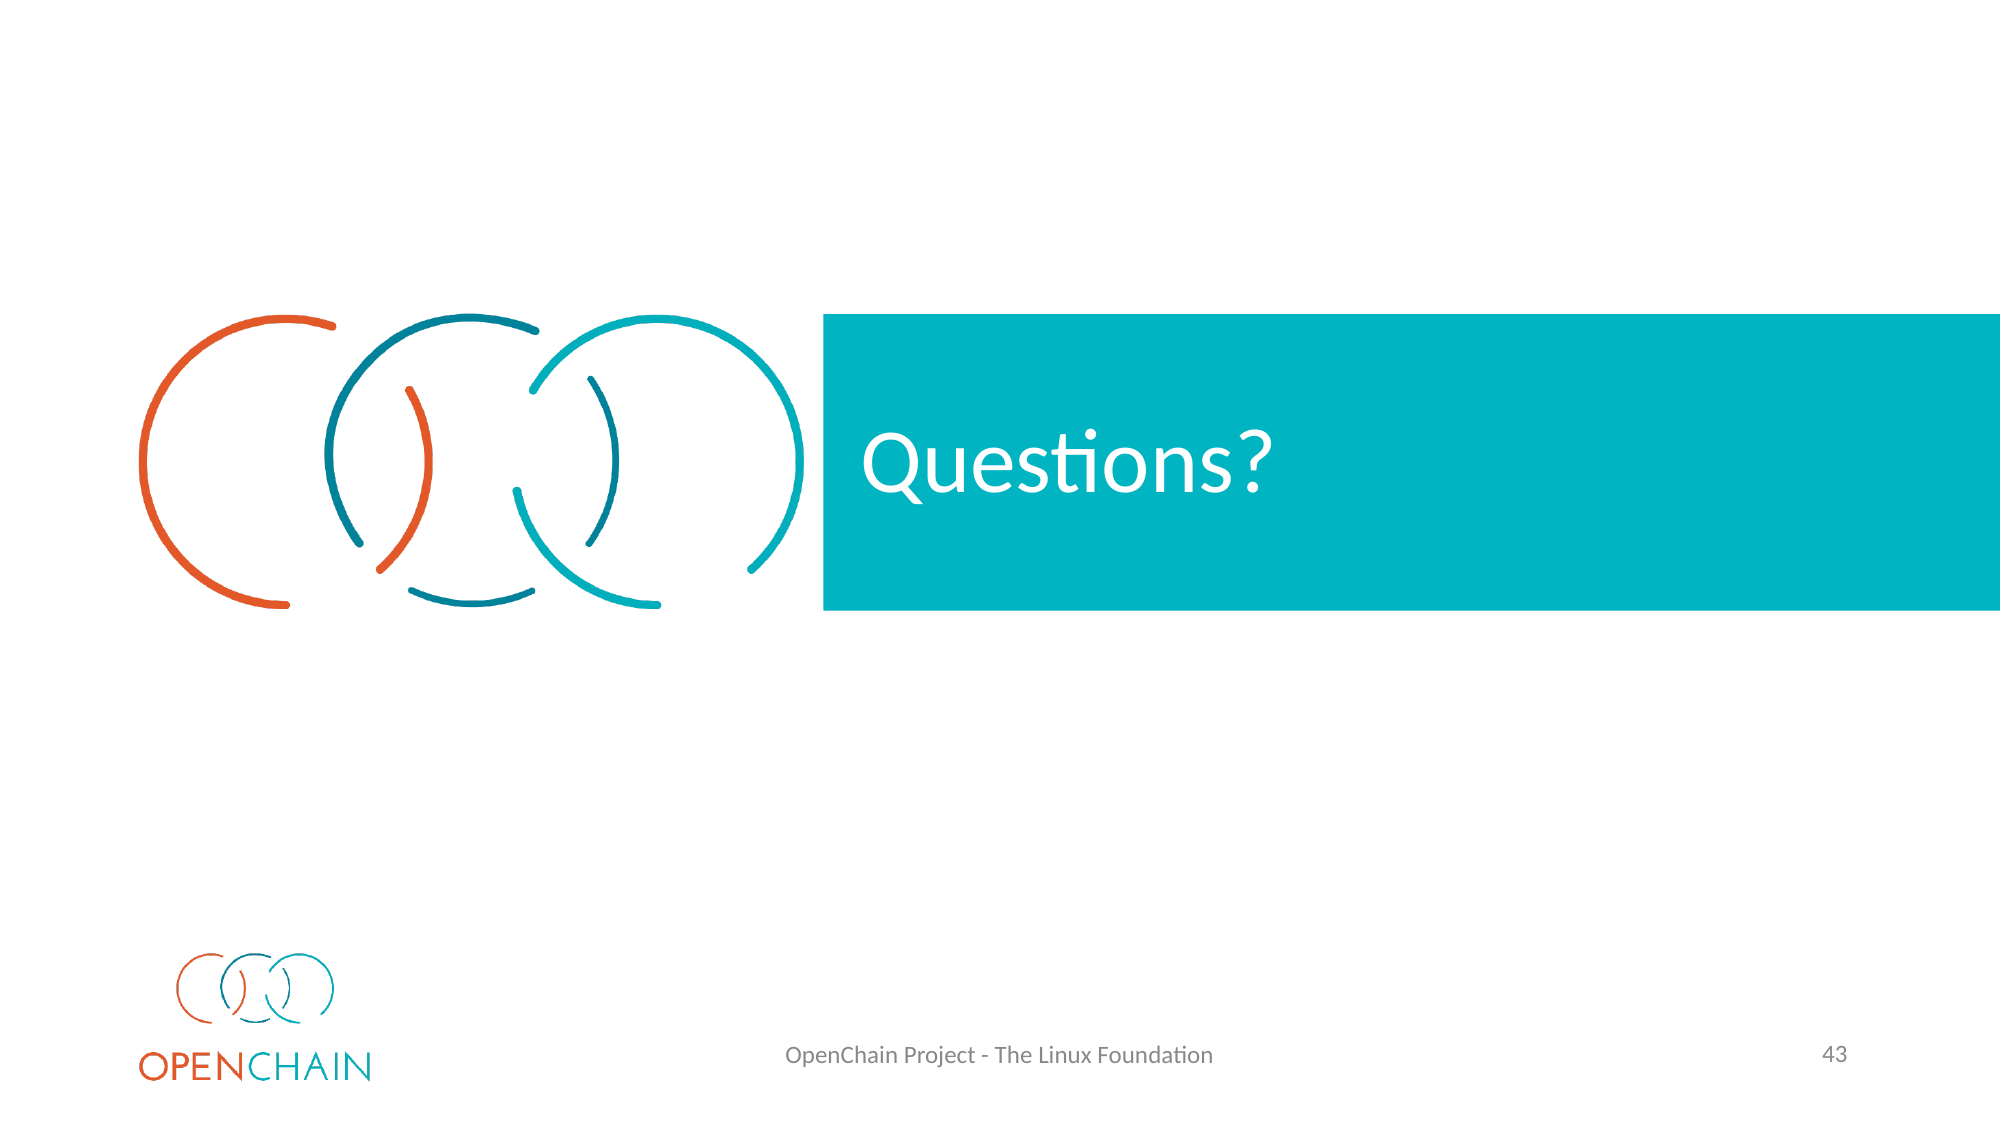

# Questions?
OpenChain Project - The Linux Foundation